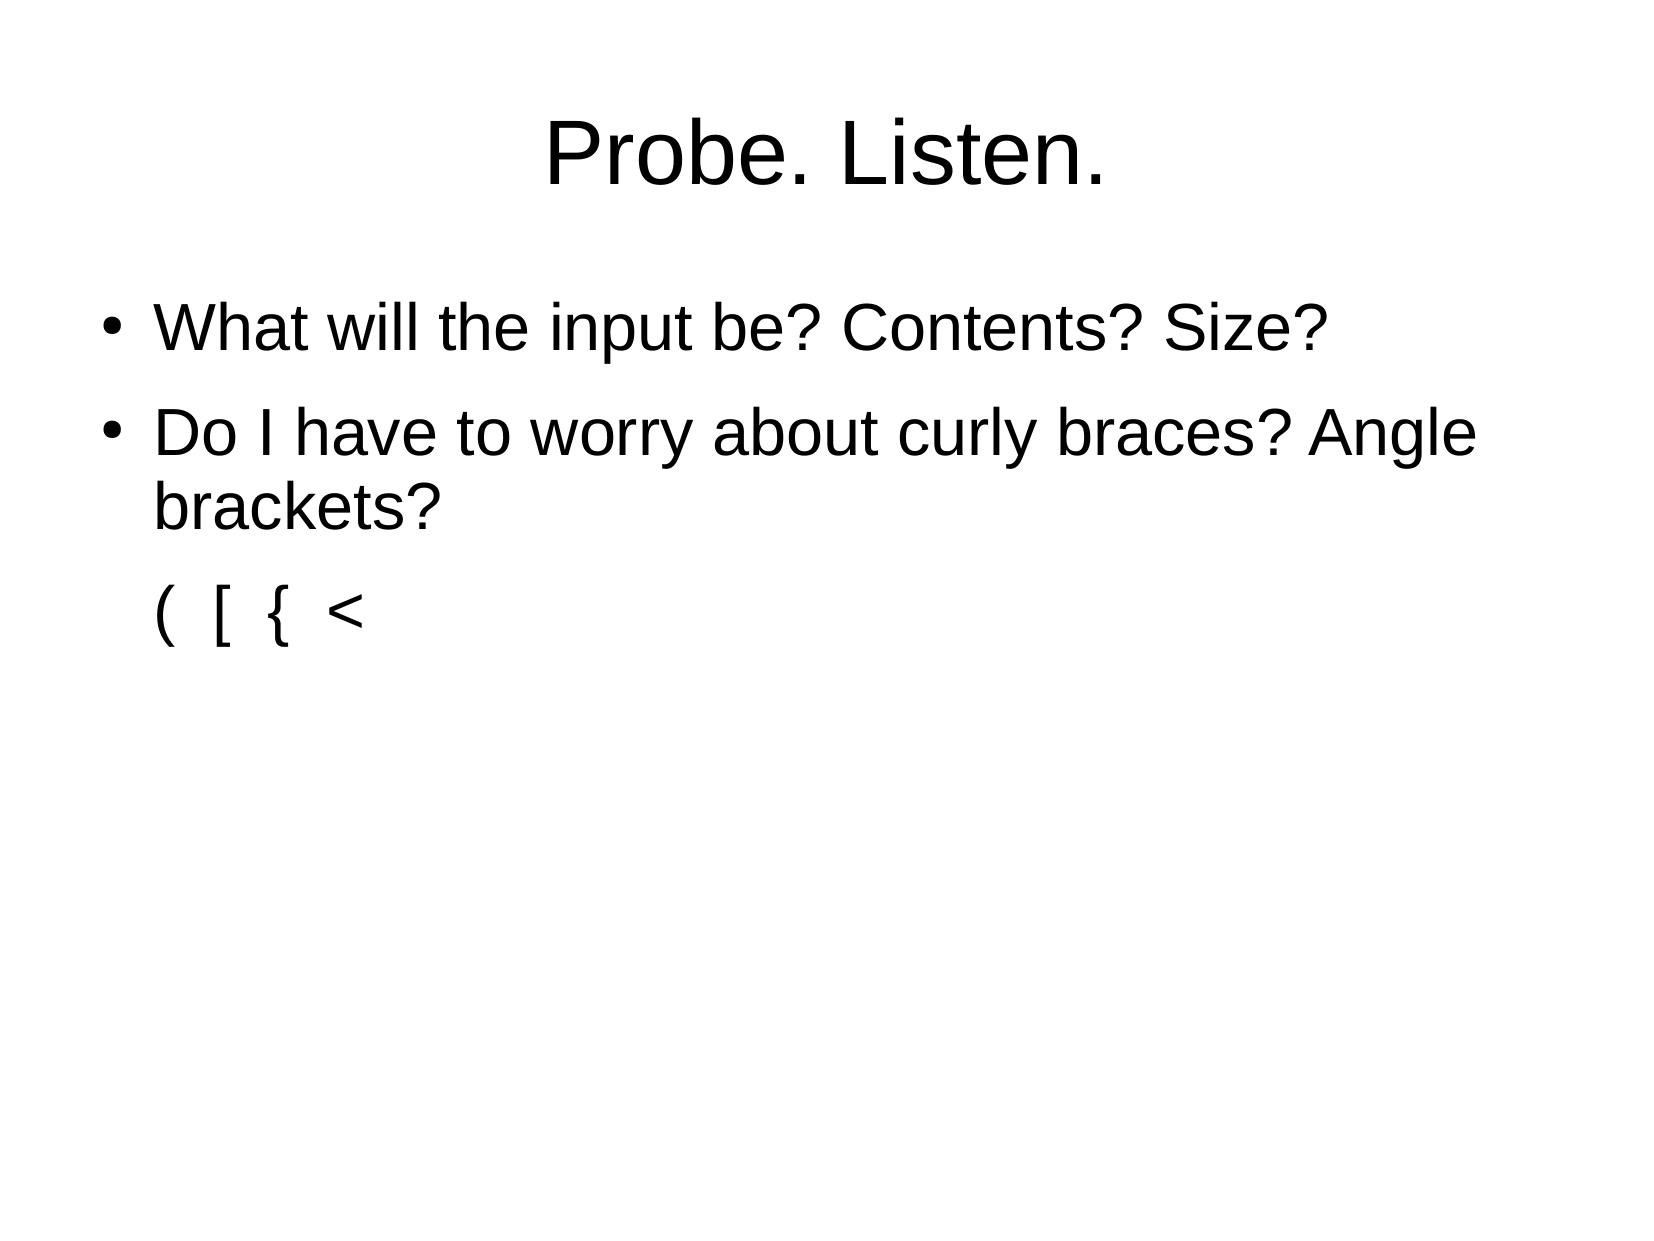

# Probe. Listen.
What will the input be? Contents? Size?
Do I have to worry about curly braces? Angle brackets?
( [ { <